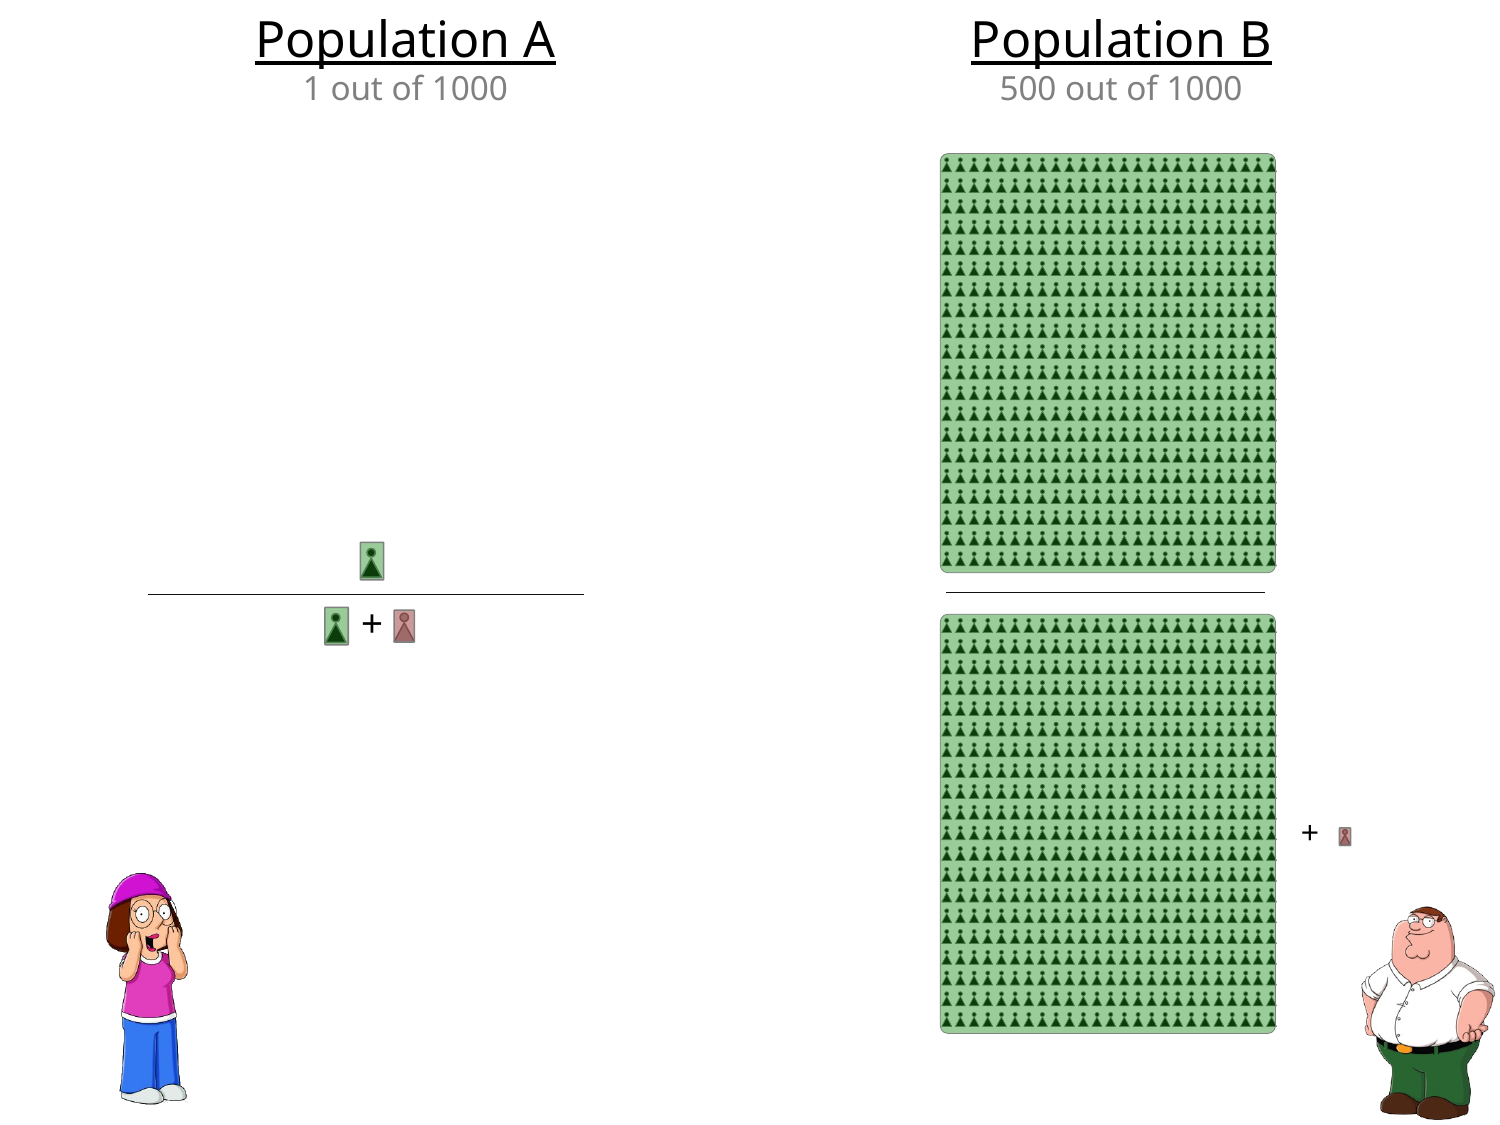

Population A
1 out of 1000
Population B
500 out of 1000
+
+